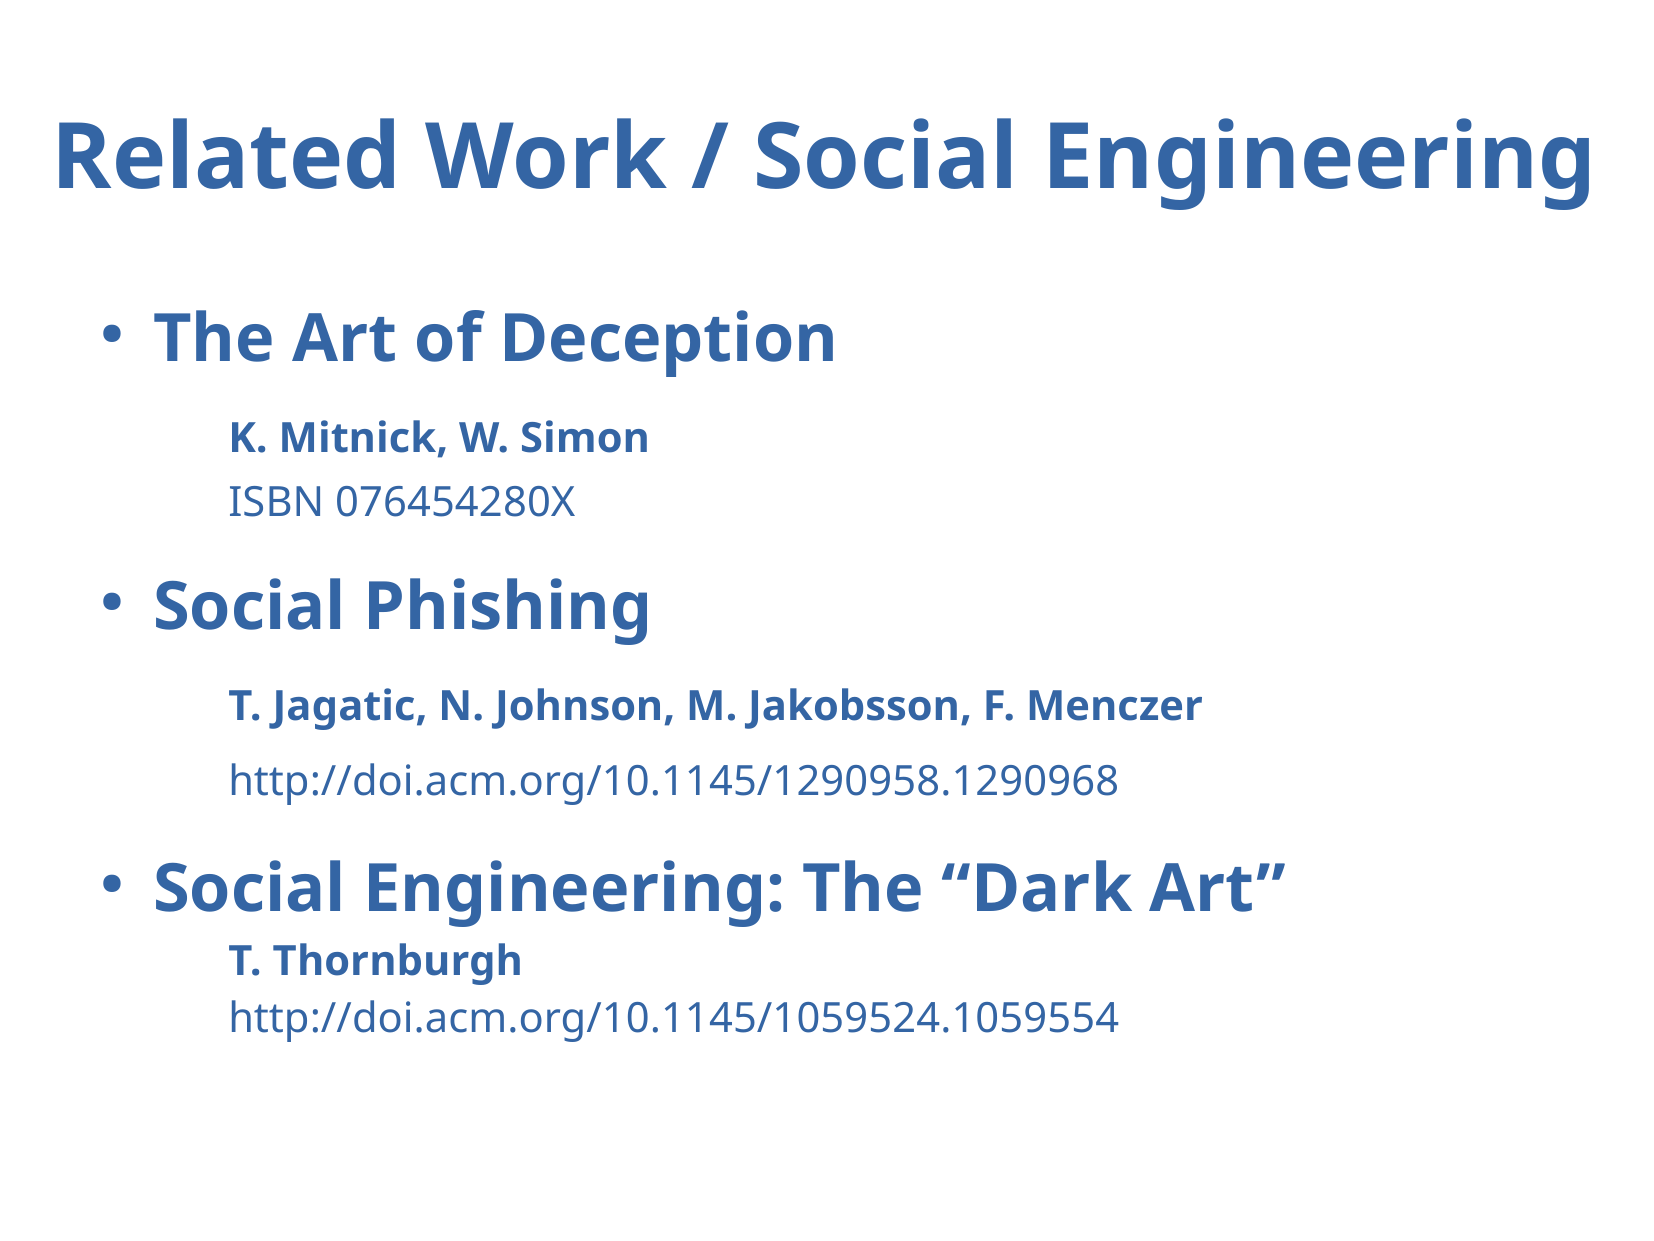

# Related Work / Social Engineering
The Art of Deception
	K. Mitnick, W. Simon
	ISBN 076454280X
Social Phishing
	T. Jagatic, N. Johnson, M. Jakobsson, F. Menczer
	http://doi.acm.org/10.1145/1290958.1290968
Social Engineering: The “Dark Art”
	T. Thornburgh
	http://doi.acm.org/10.1145/1059524.1059554